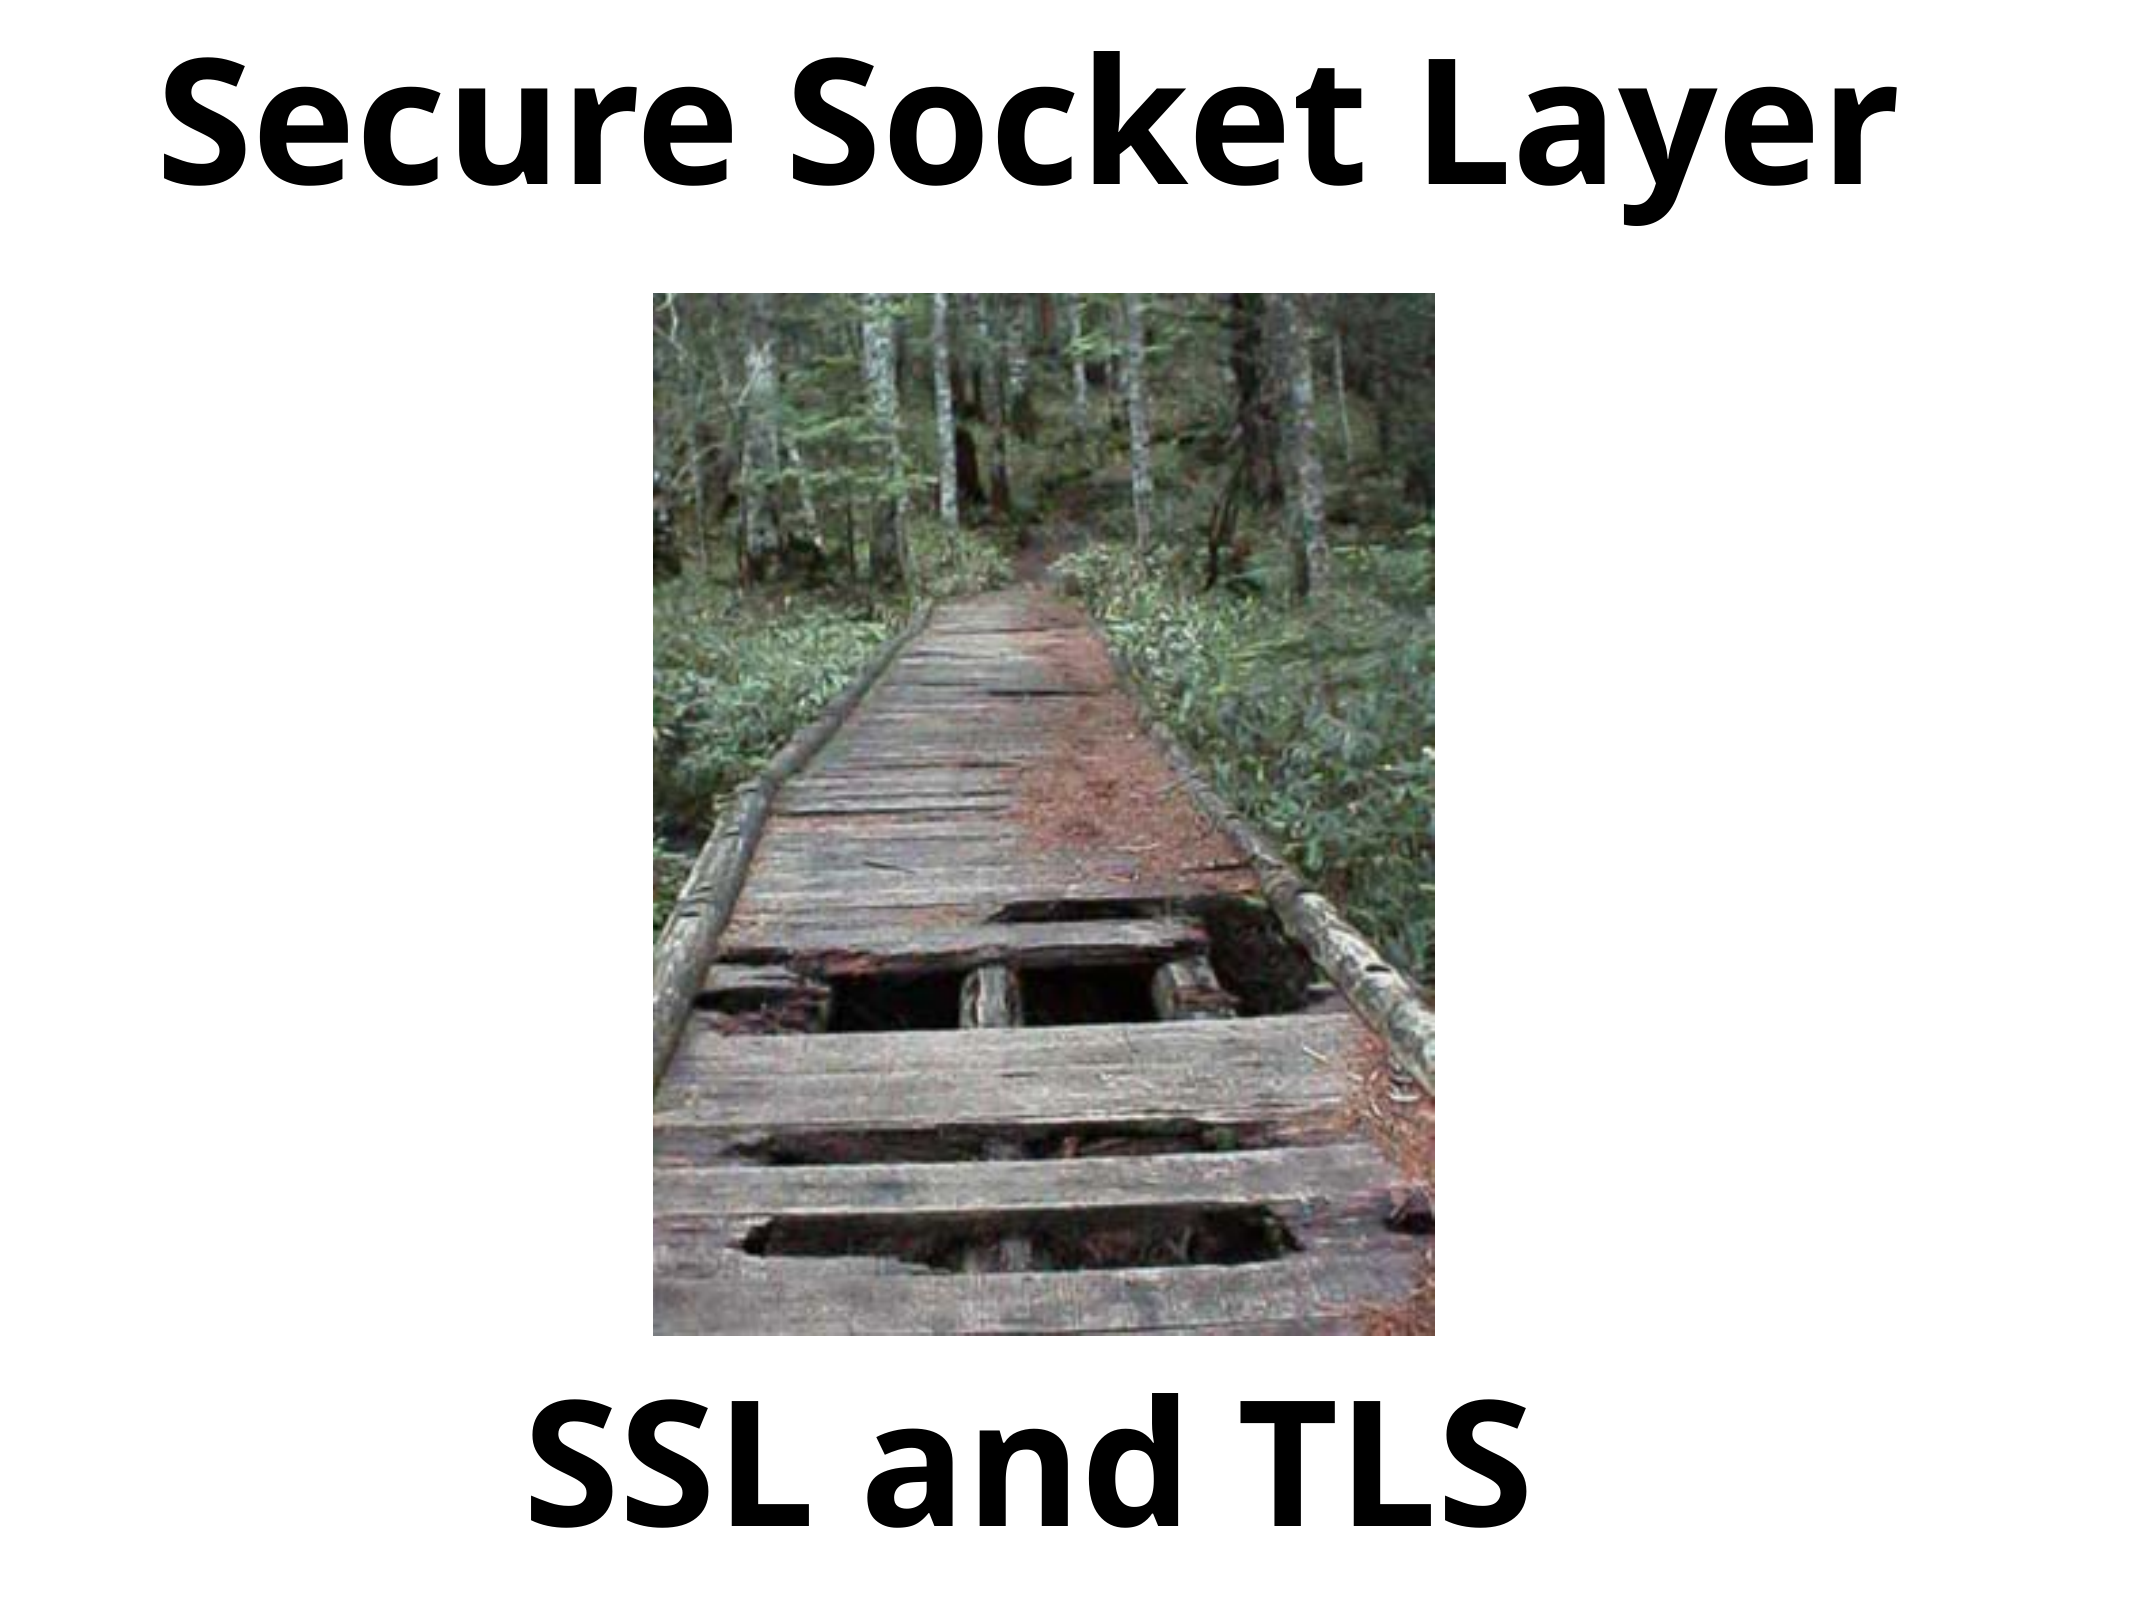

# Secure Socket Layer
SSL and TLS